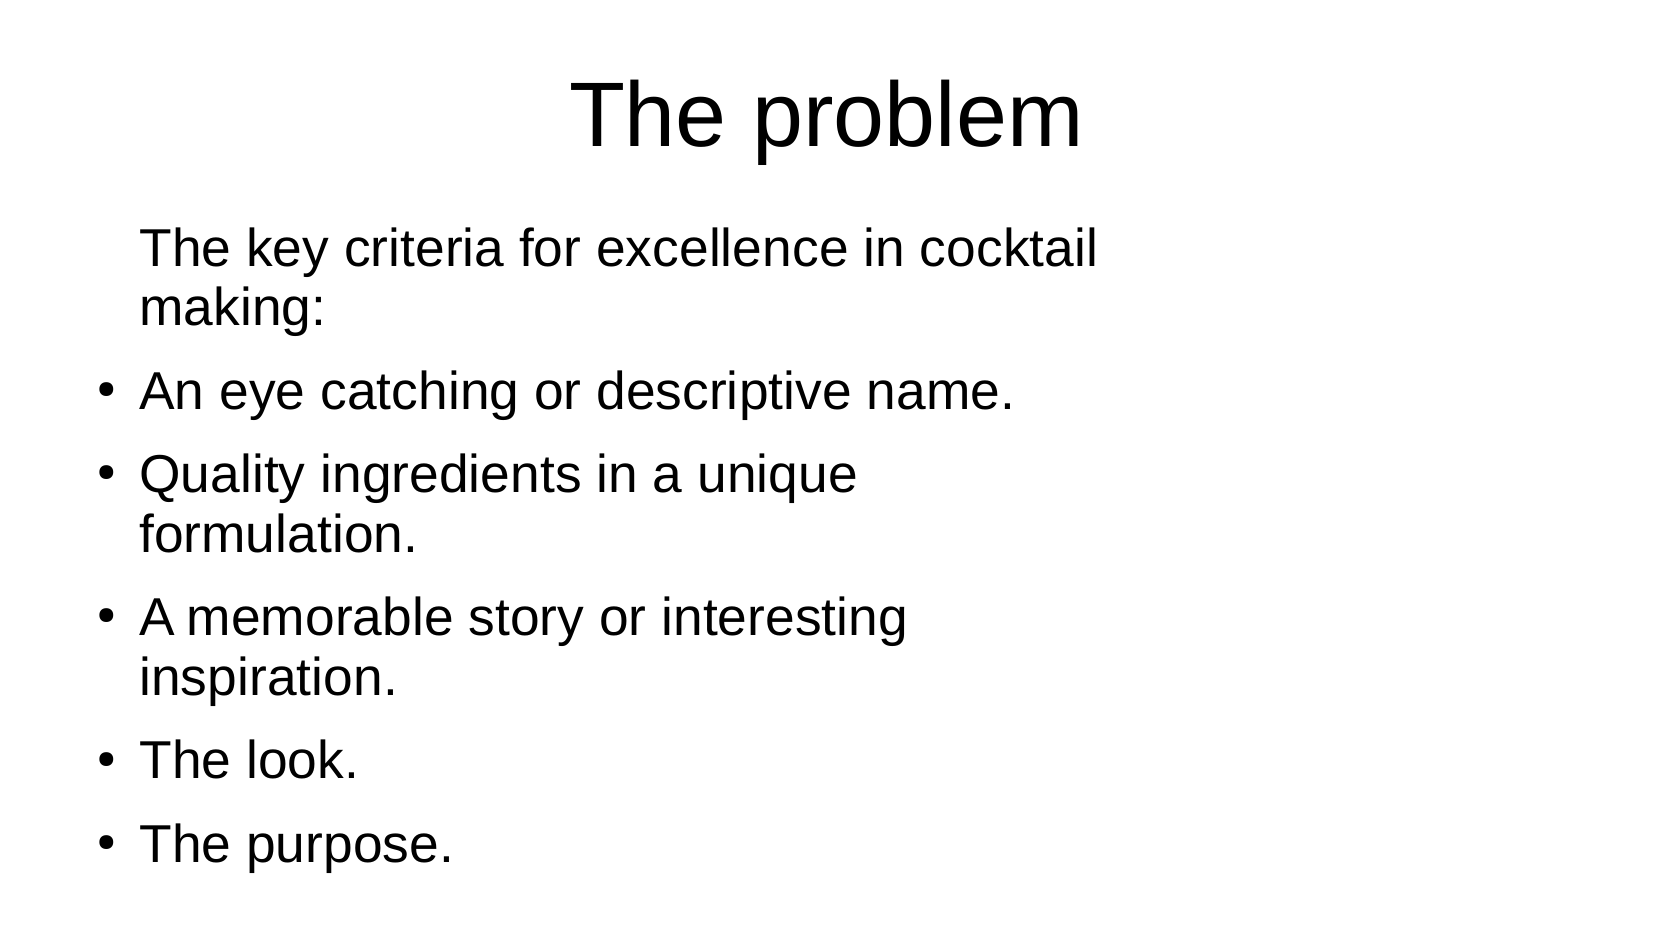

# The problem
The key criteria for excellence in cocktail making:
An eye catching or descriptive name.
Quality ingredients in a unique formulation.
A memorable story or interesting inspiration.
The look.
The purpose.